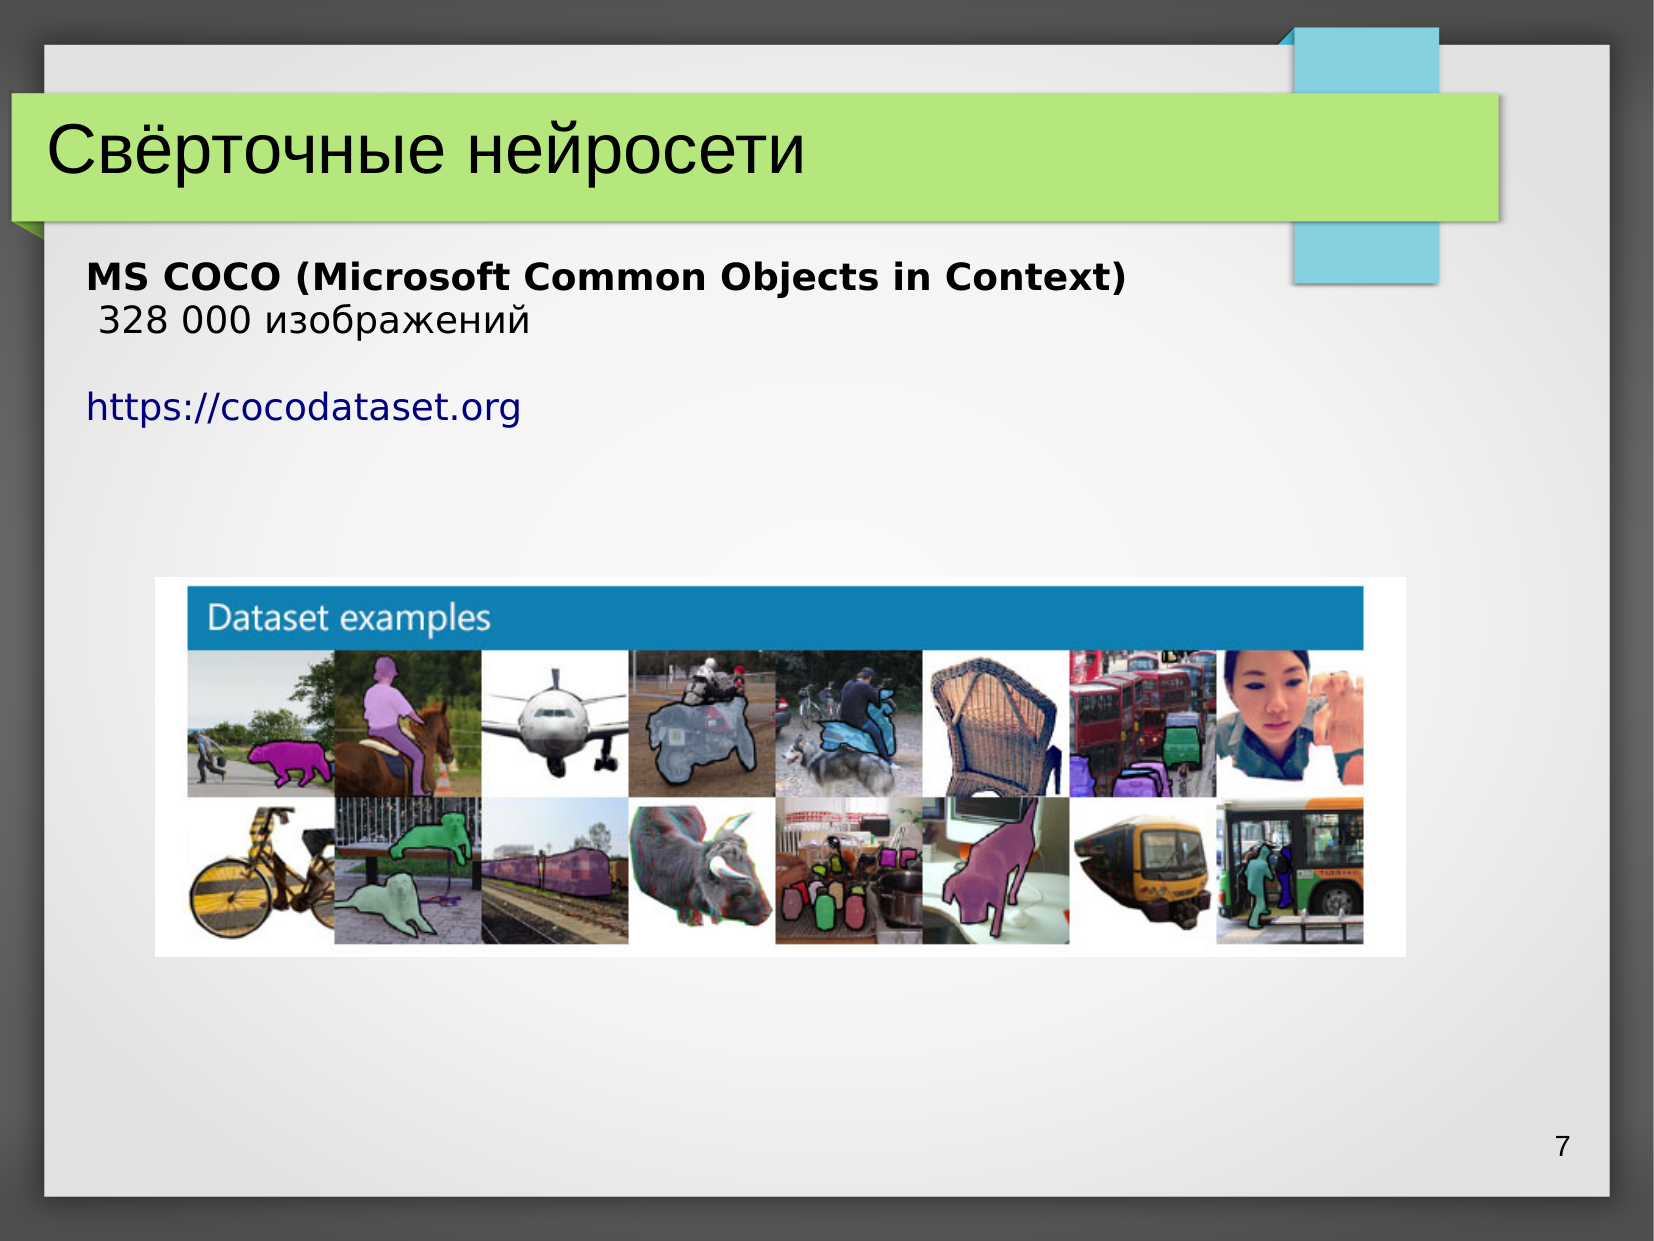

# Свёрточные нейросети
MS COCO (Microsoft Common Objects in Context)
 328 000 изображений
https://cocodataset.org
7